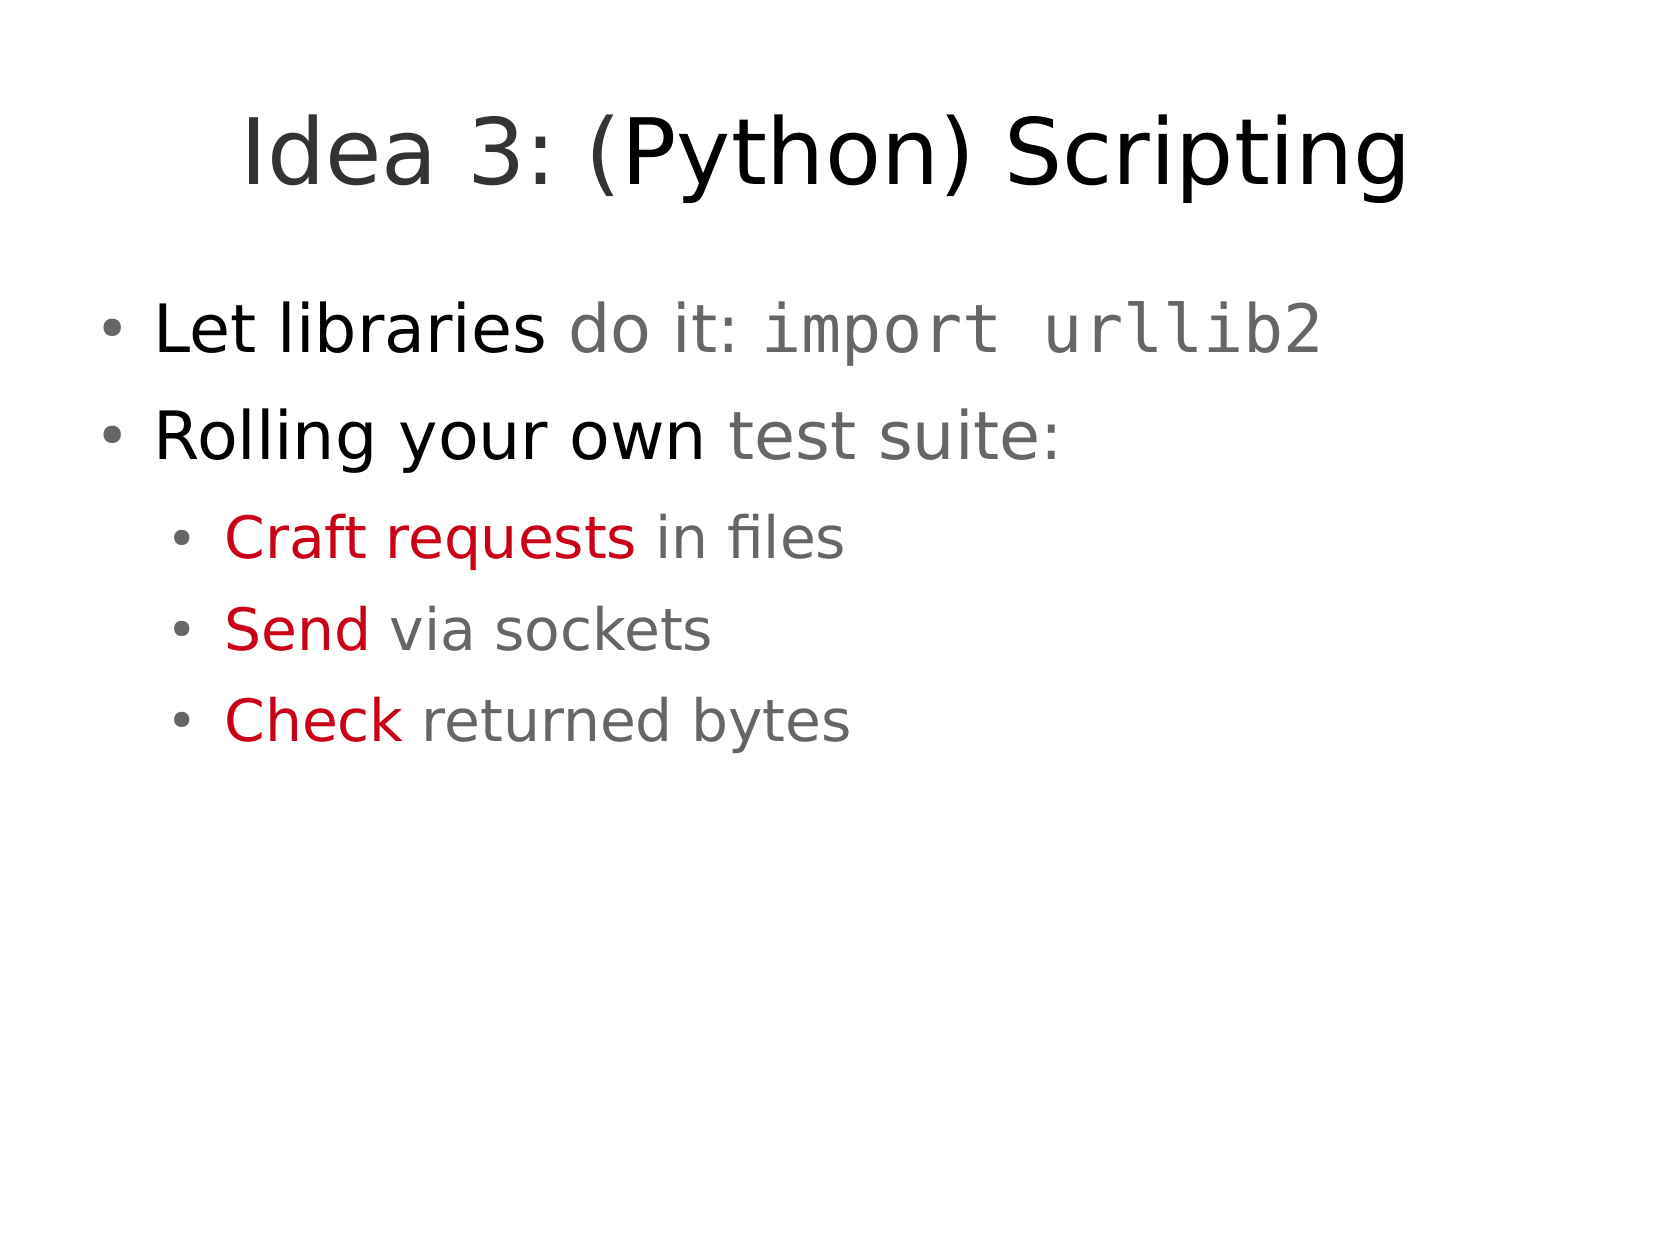

# Idea 3: (Python) Scripting
Let libraries do it: import urllib2
Rolling your own test suite:
Craft requests in files
Send via sockets
Check returned bytes